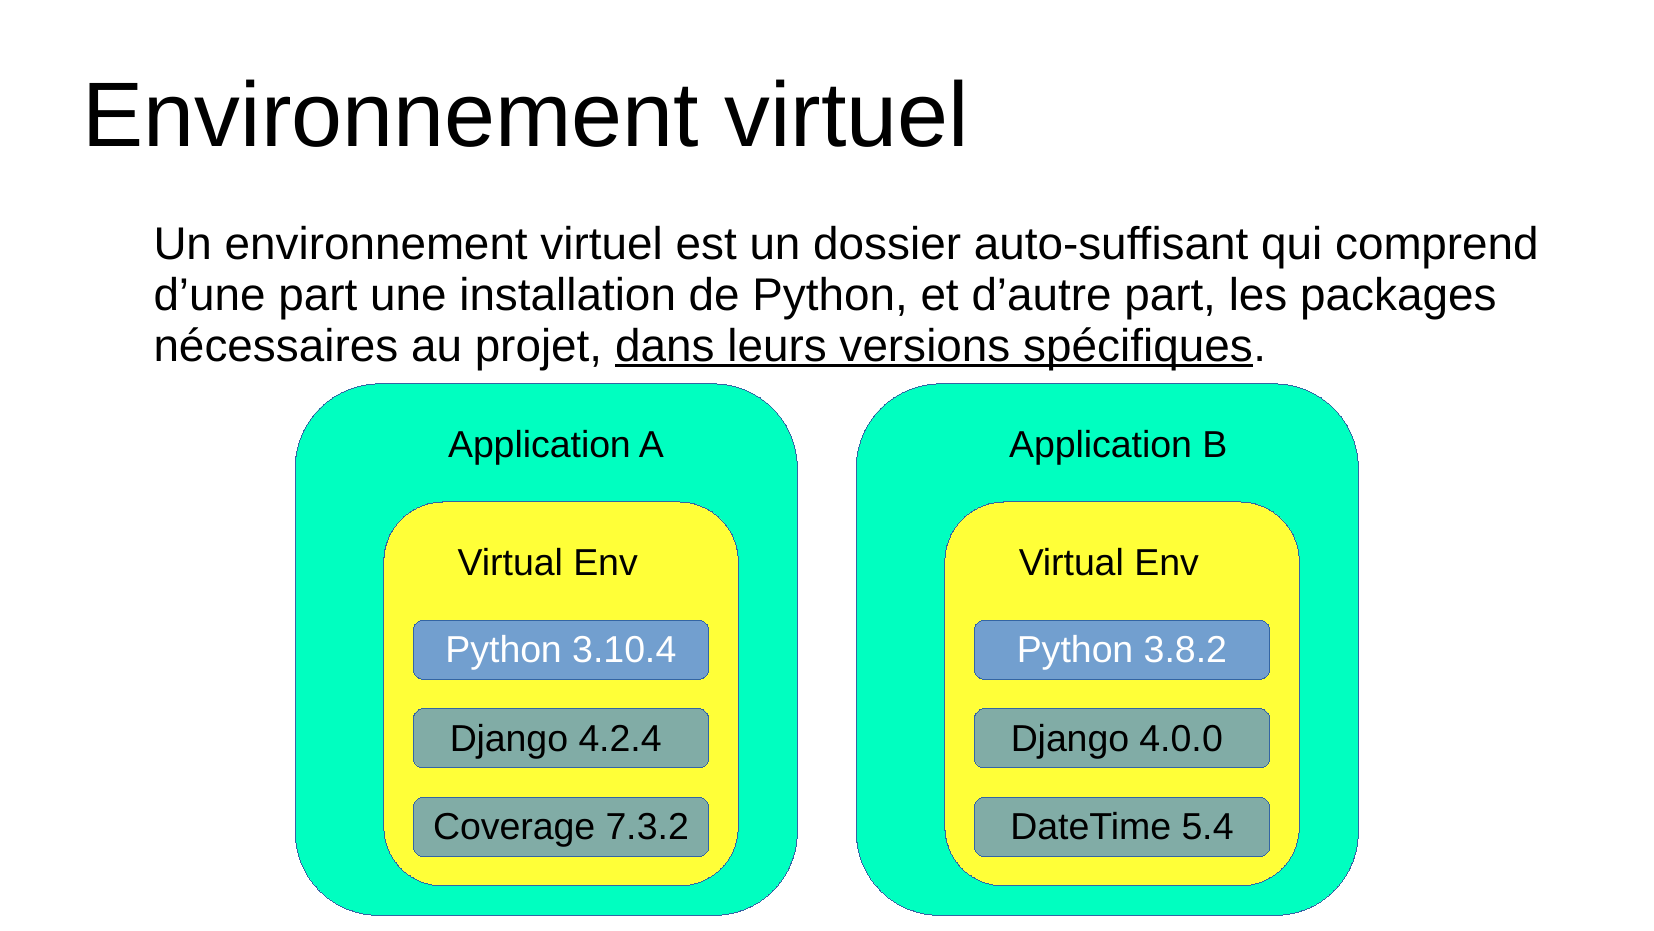

# Environnement virtuel
Un environnement virtuel est un dossier auto-suffisant qui comprend d’une part une installation de Python, et d’autre part, les packages nécessaires au projet, dans leurs versions spécifiques.
Application A
Application B
Virtual Env
Virtual Env
Python 3.10.4
Python 3.8.2
Django 4.2.4
Django 4.0.0
Coverage 7.3.2
DateTime 5.4